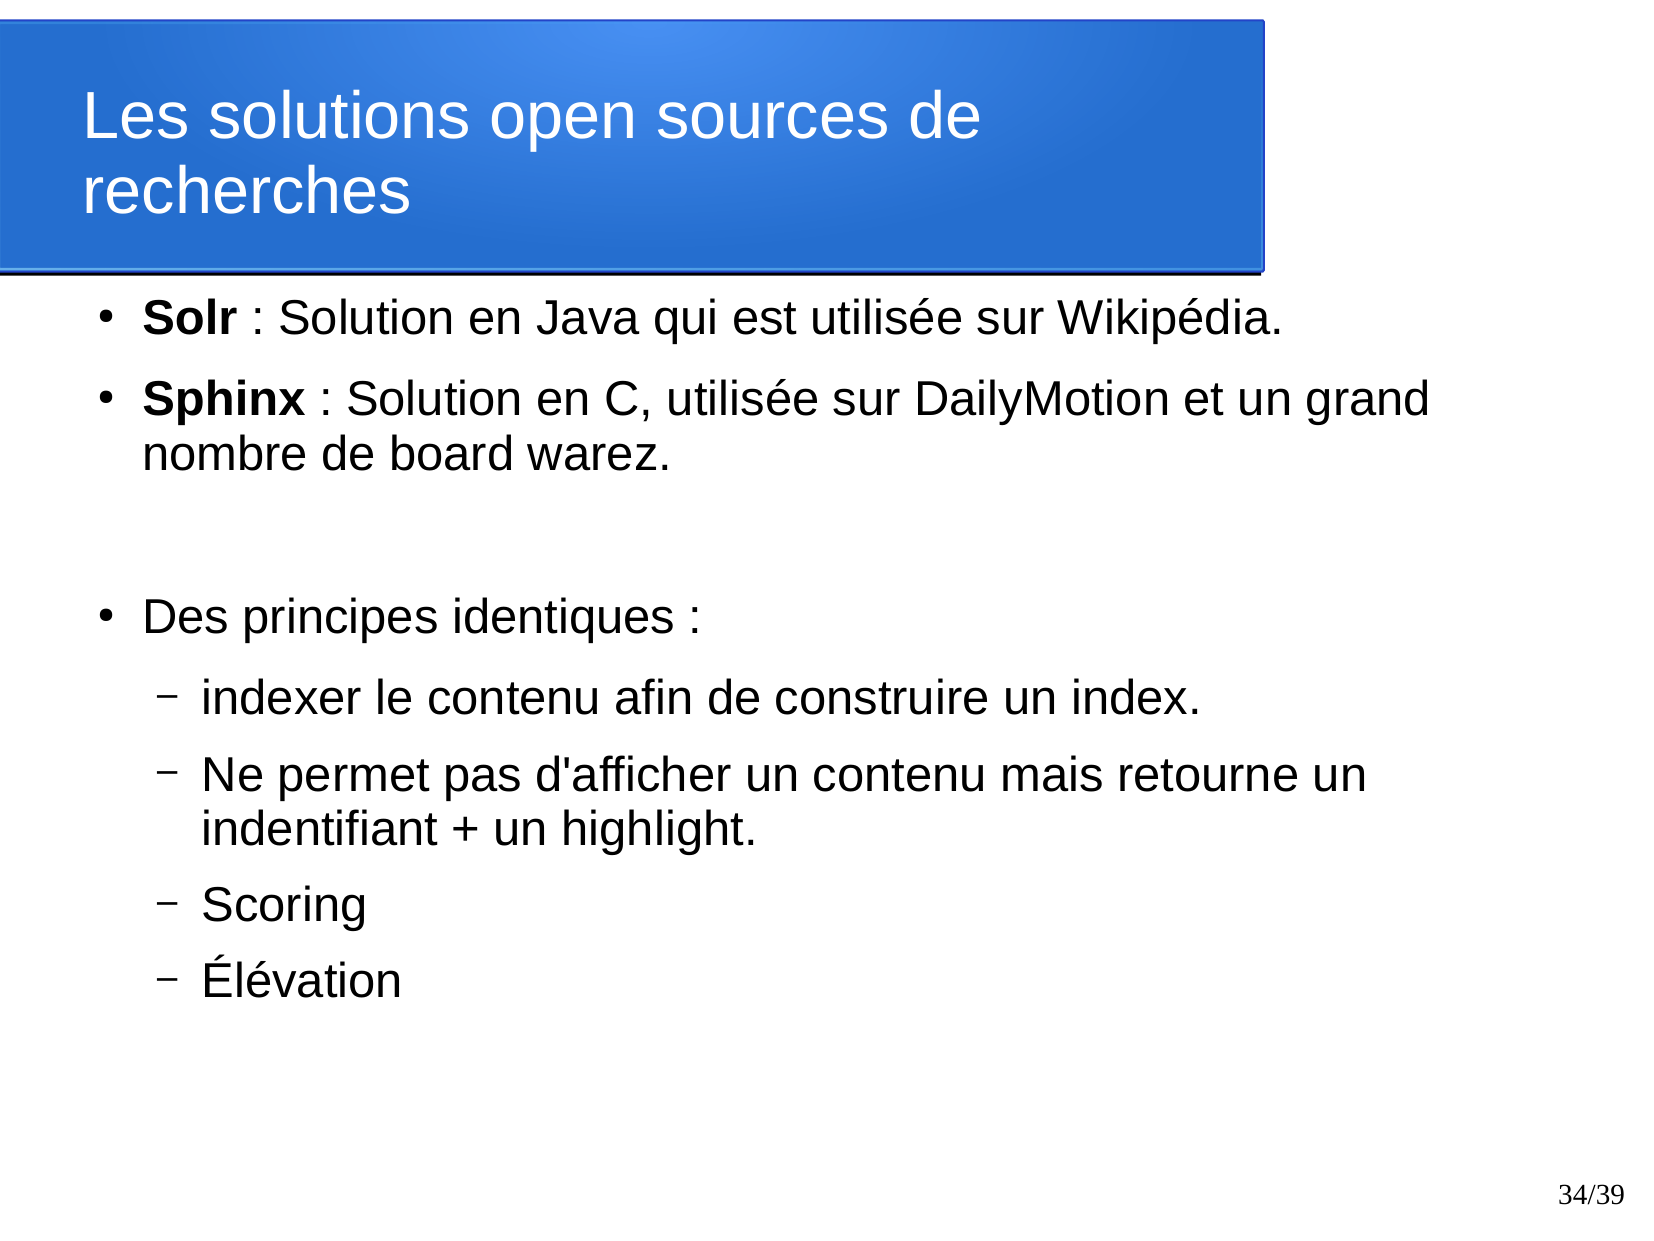

# Les solutions open sources de recherches
Solr : Solution en Java qui est utilisée sur Wikipédia.
Sphinx : Solution en C, utilisée sur DailyMotion et un grand nombre de board warez.
Des principes identiques :
indexer le contenu afin de construire un index.
Ne permet pas d'afficher un contenu mais retourne un indentifiant + un highlight.
Scoring
Élévation